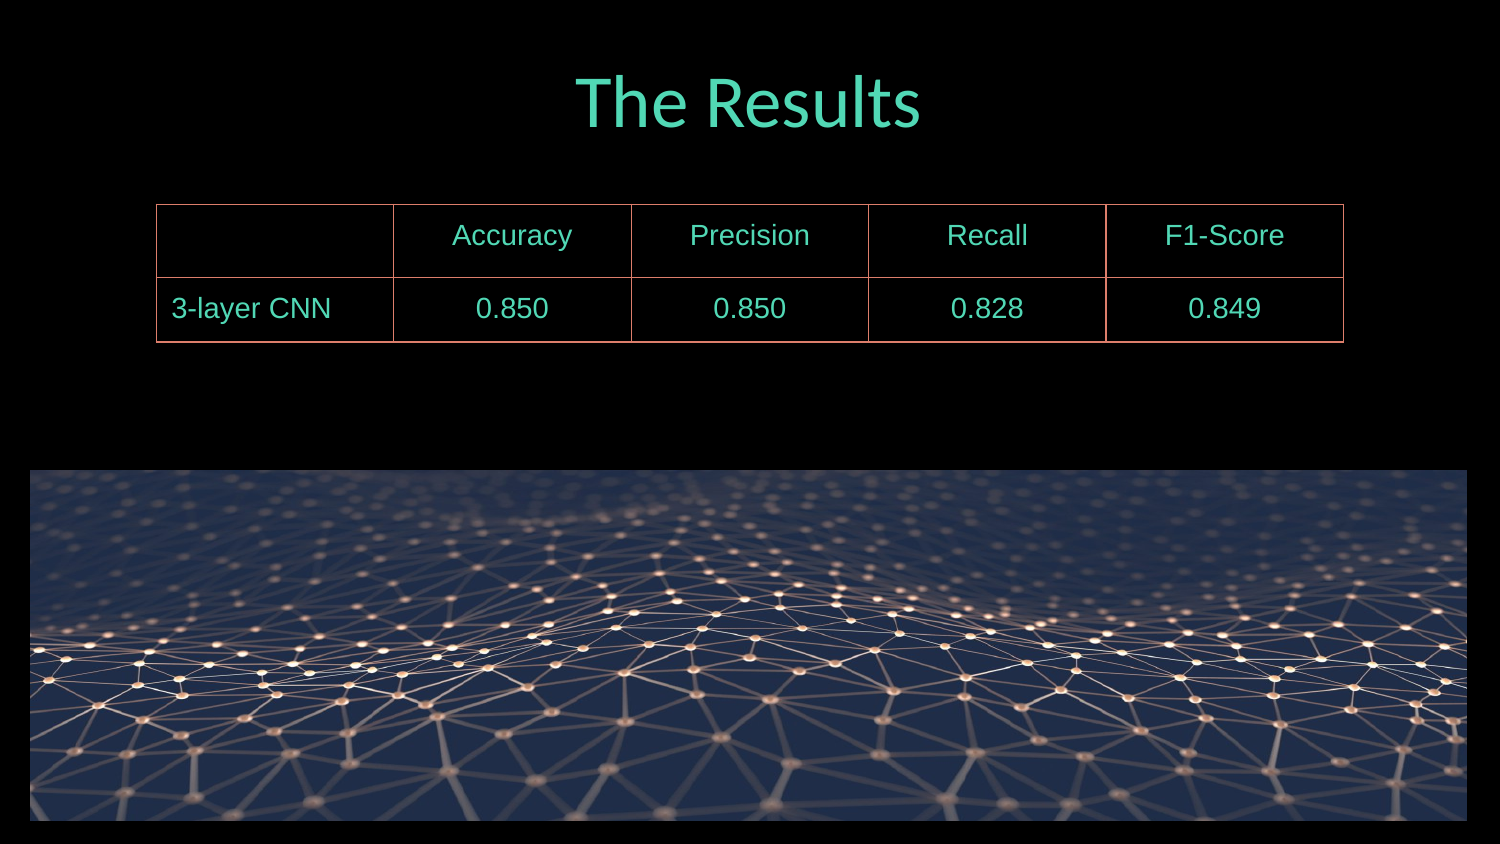

The Results
| | Accuracy | Precision | Recall | F1-Score |
| --- | --- | --- | --- | --- |
| 3-layer CNN | 0.850 | 0.850 | 0.828 | 0.849 |